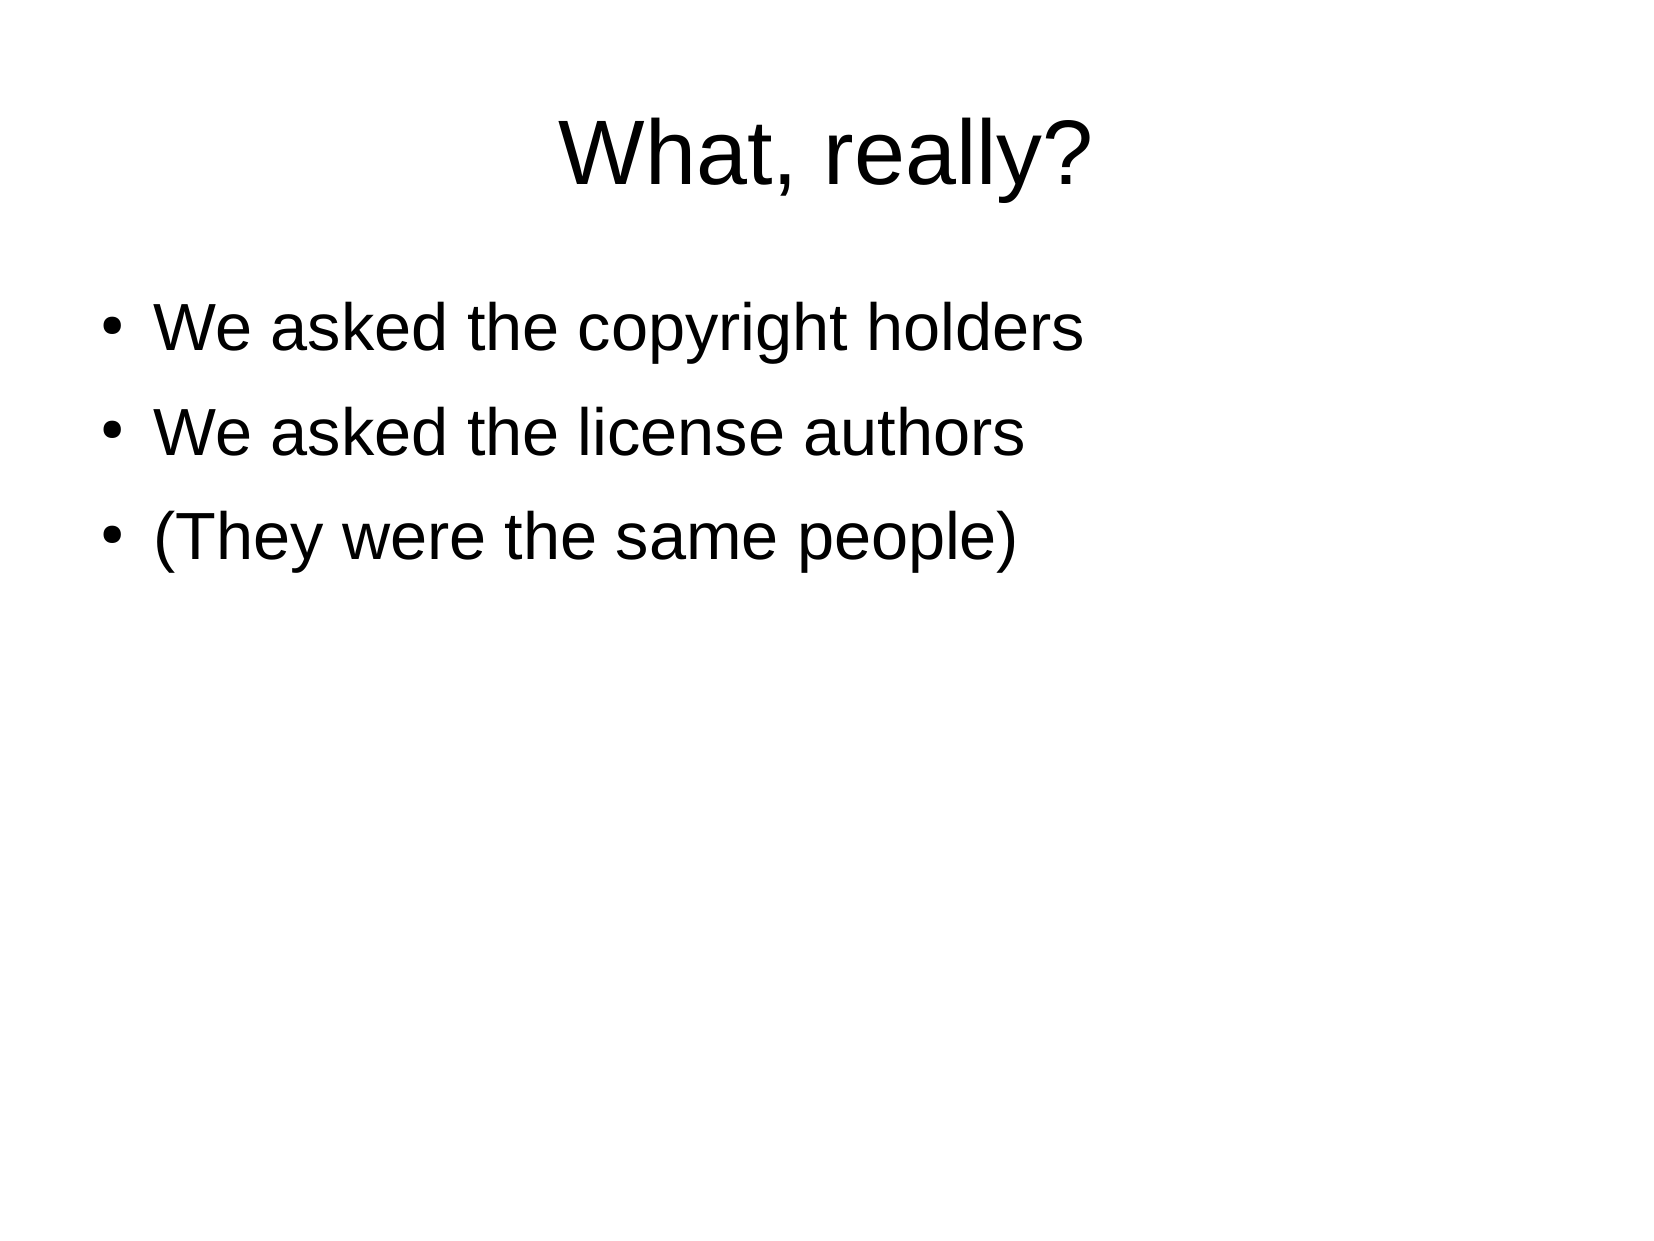

# What, really?
We asked the copyright holders
We asked the license authors
(They were the same people)